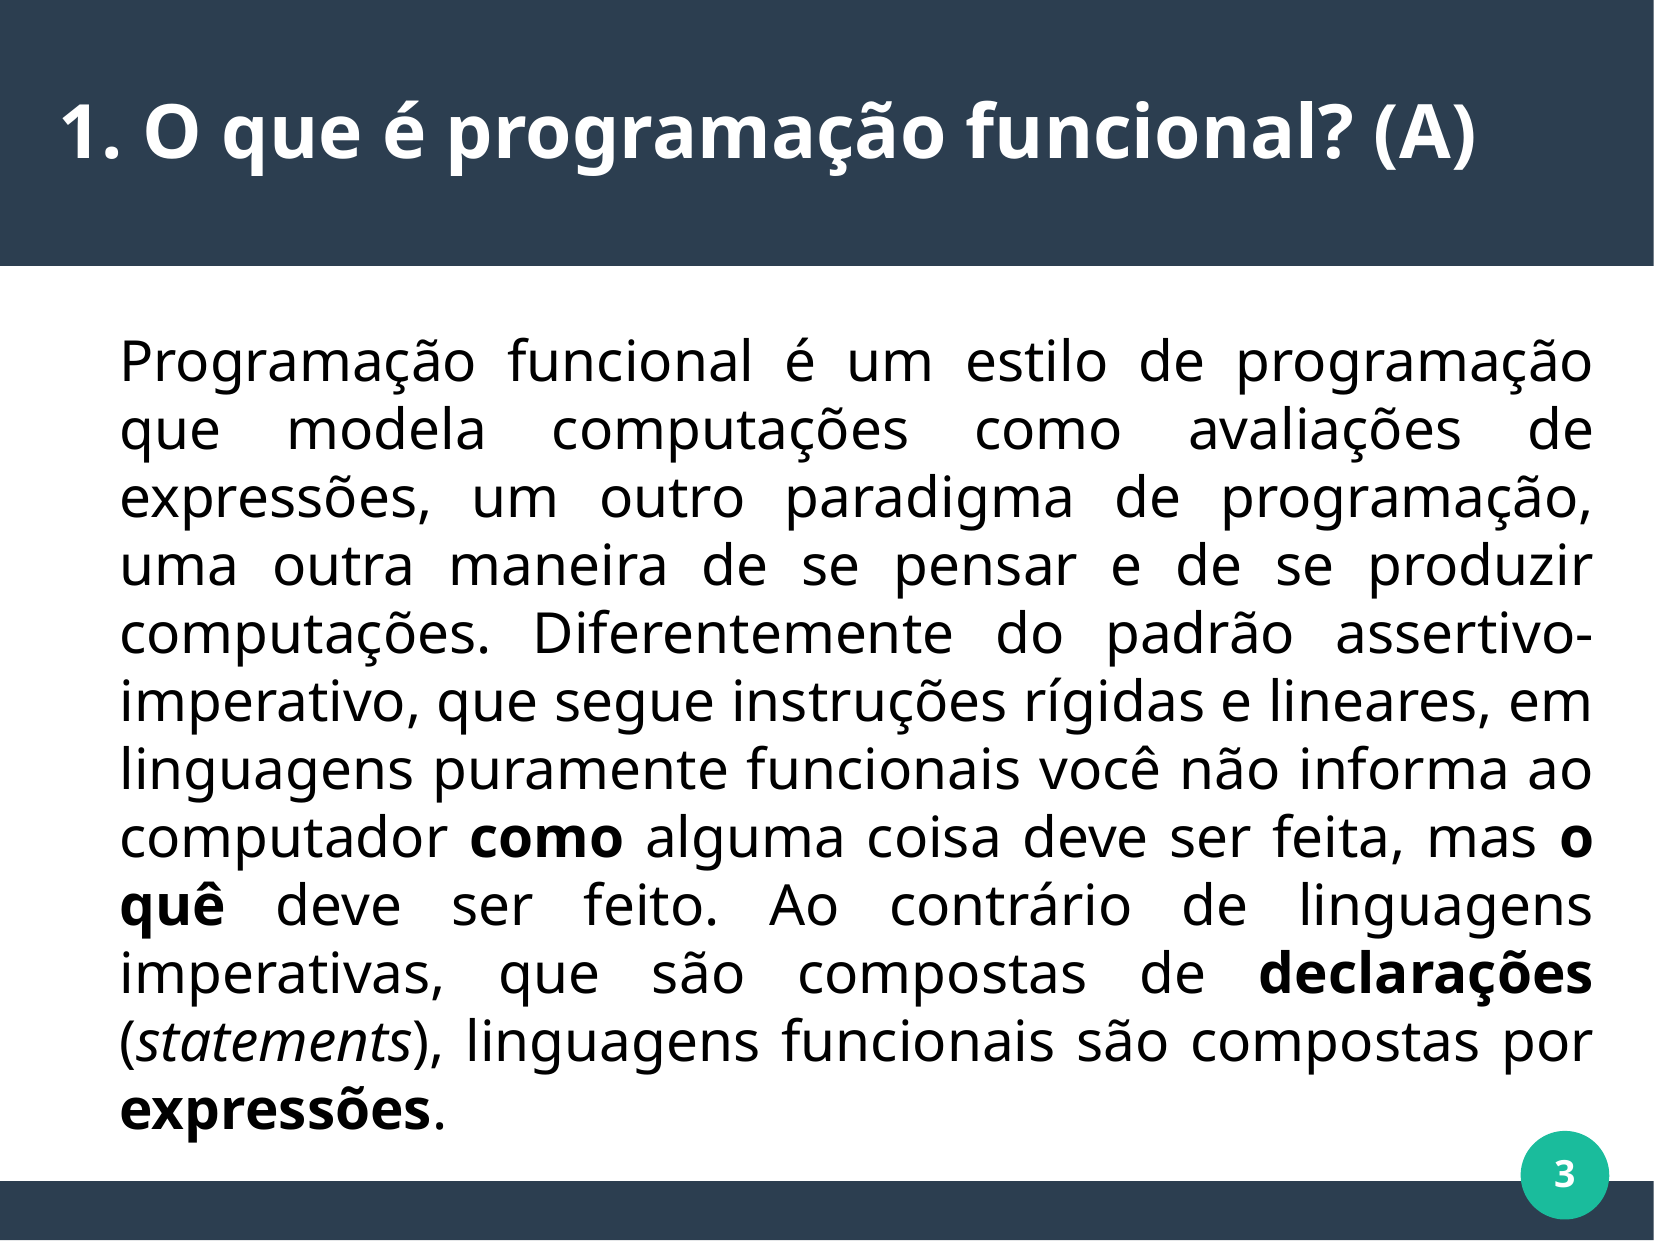

# 1. O que é programação funcional? (A)
Programação funcional é um estilo de programação que modela computações como avaliações de expressões, um outro paradigma de programação, uma outra maneira de se pensar e de se produzir computações. Diferentemente do padrão assertivo-imperativo, que segue instruções rígidas e lineares, em linguagens puramente funcionais você não informa ao computador como alguma coisa deve ser feita, mas o quê deve ser feito. Ao contrário de linguagens imperativas, que são compostas de declarações (statements), linguagens funcionais são compostas por expressões.